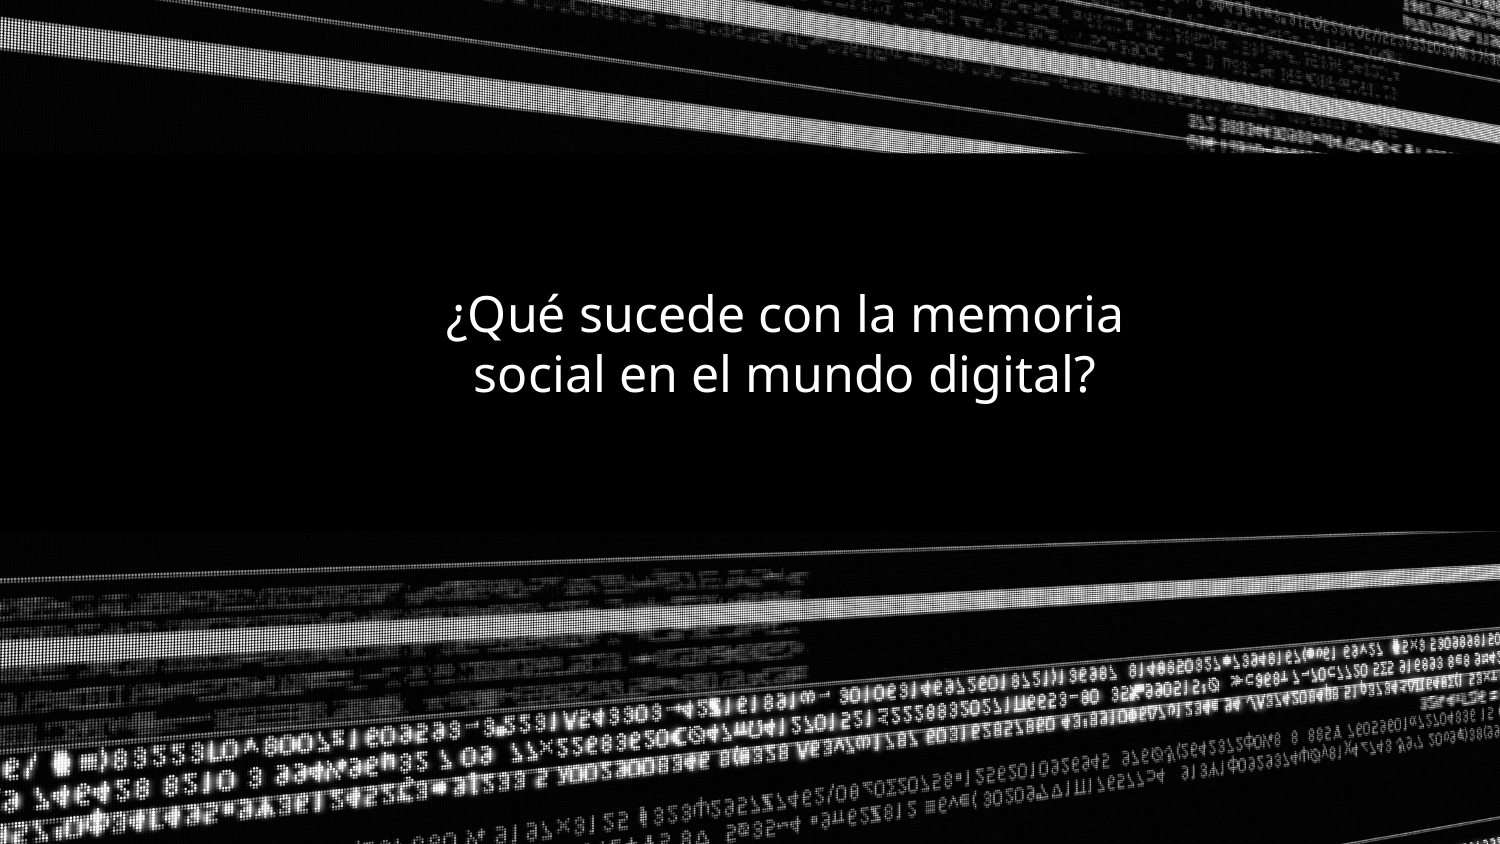

¿Qué sucede con la memoria social en el mundo digital?